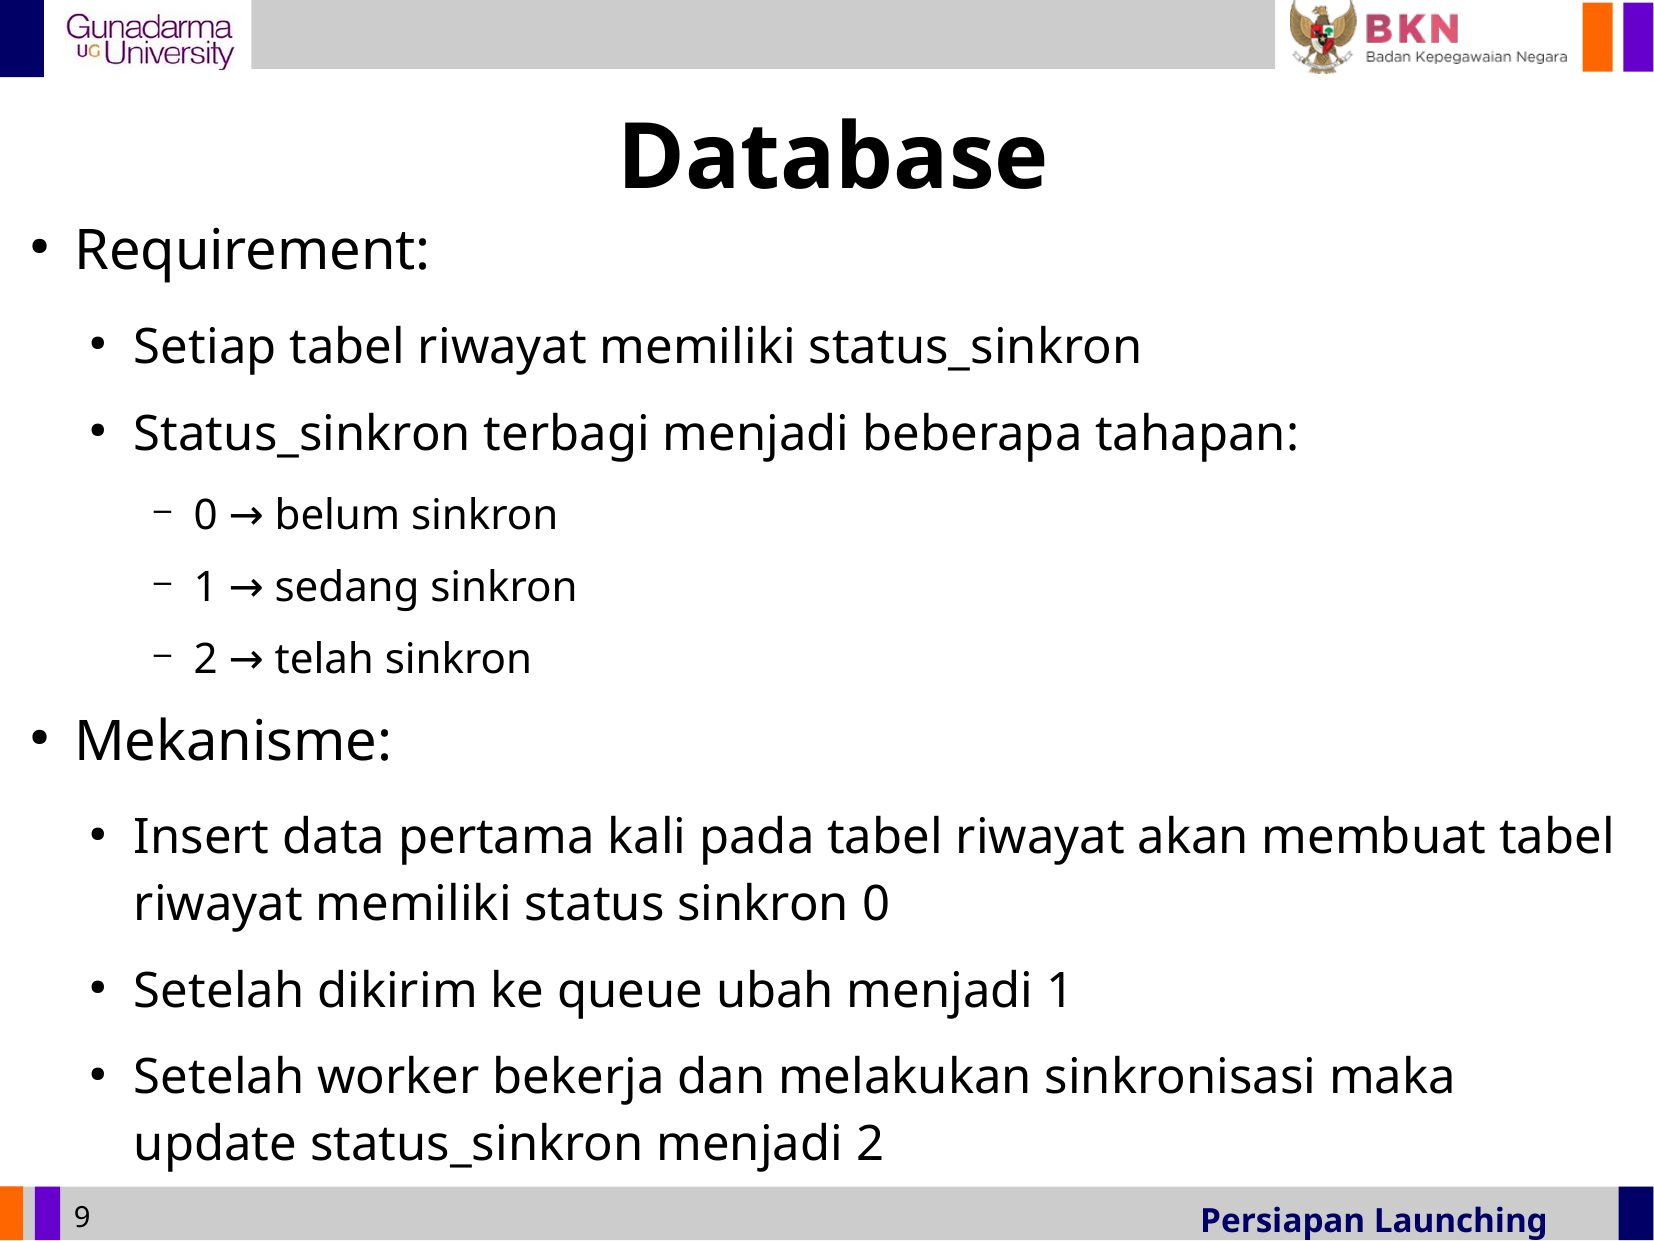

# Database
Requirement:
Setiap tabel riwayat memiliki status_sinkron
Status_sinkron terbagi menjadi beberapa tahapan:
0 → belum sinkron
1 → sedang sinkron
2 → telah sinkron
Mekanisme:
Insert data pertama kali pada tabel riwayat akan membuat tabel riwayat memiliki status sinkron 0
Setelah dikirim ke queue ubah menjadi 1
Setelah worker bekerja dan melakukan sinkronisasi maka update status_sinkron menjadi 2